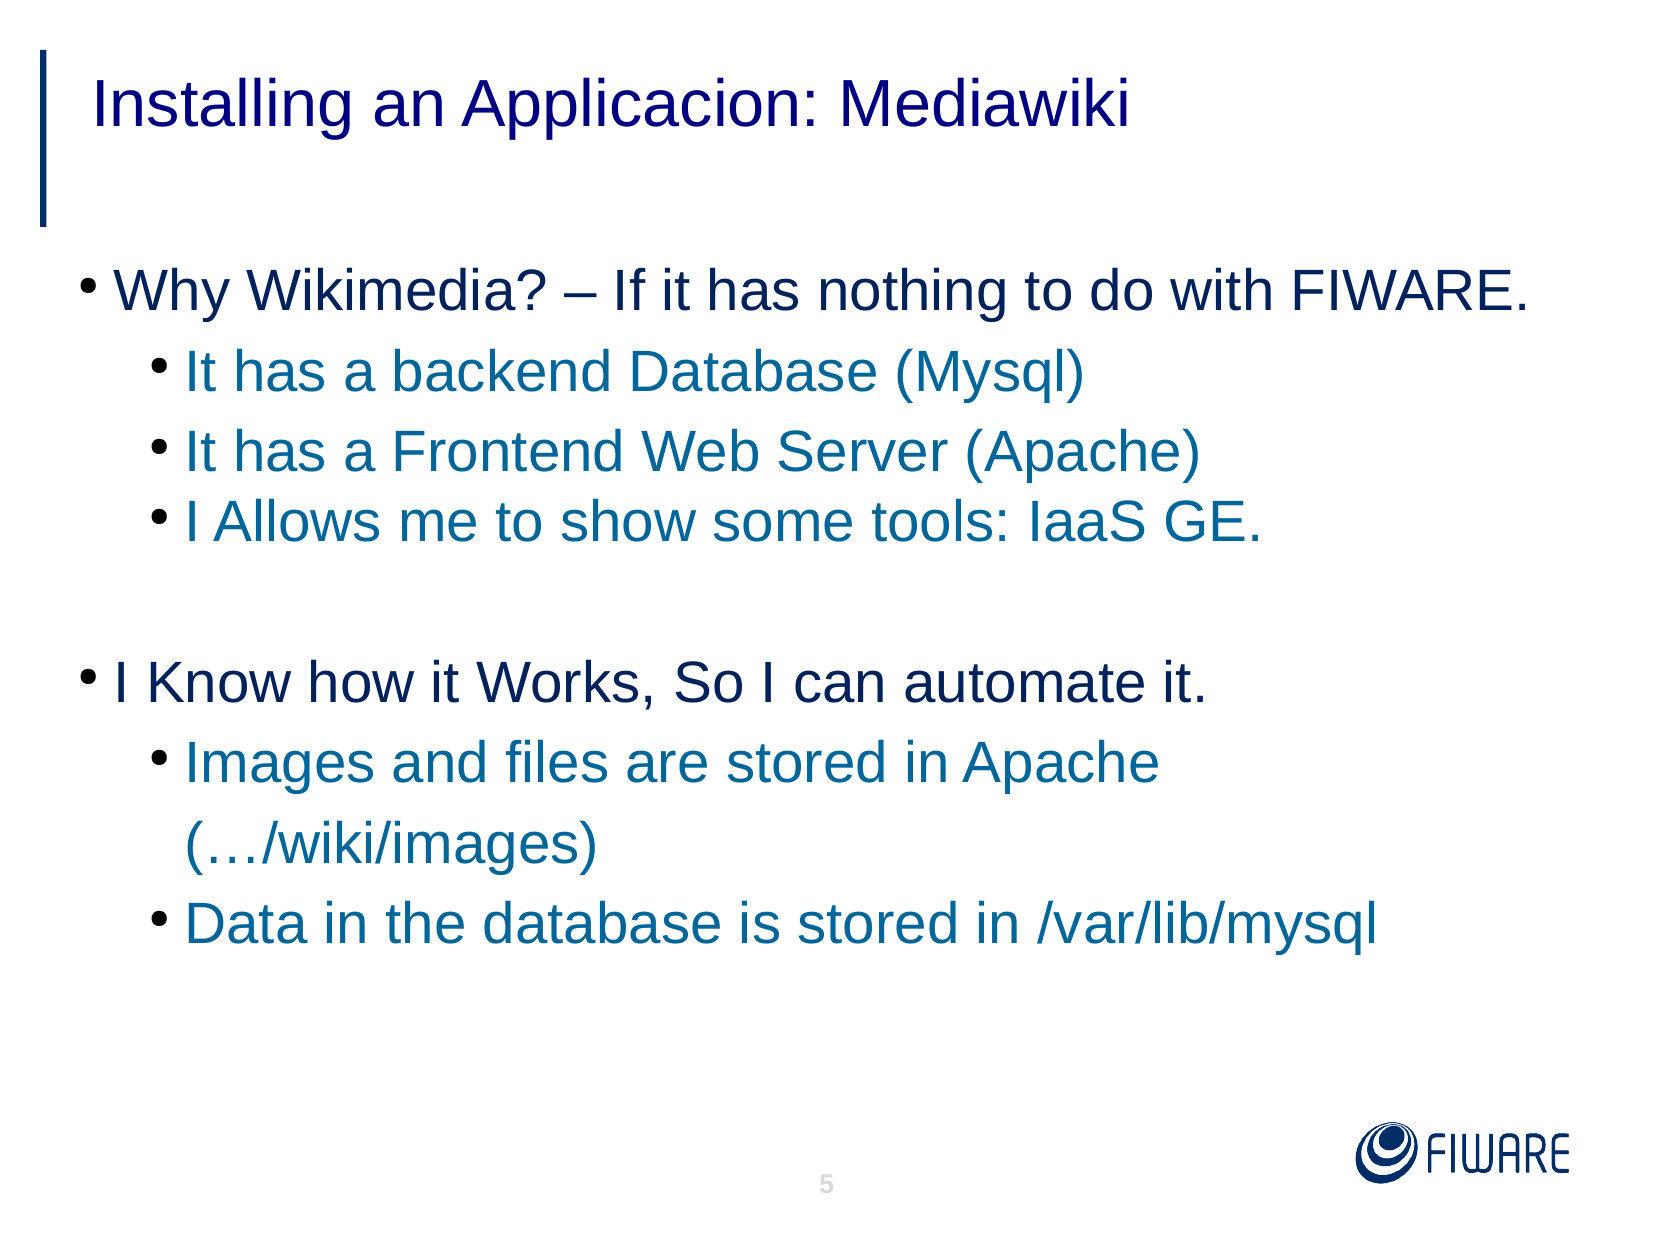

# Installing an Applicacion: Mediawiki
Why Wikimedia? – If it has nothing to do with FIWARE.
It has a backend Database (Mysql)
It has a Frontend Web Server (Apache)
I Allows me to show some tools: IaaS GE.
I Know how it Works, So I can automate it.
Images and files are stored in Apache (…/wiki/images)
Data in the database is stored in /var/lib/mysql